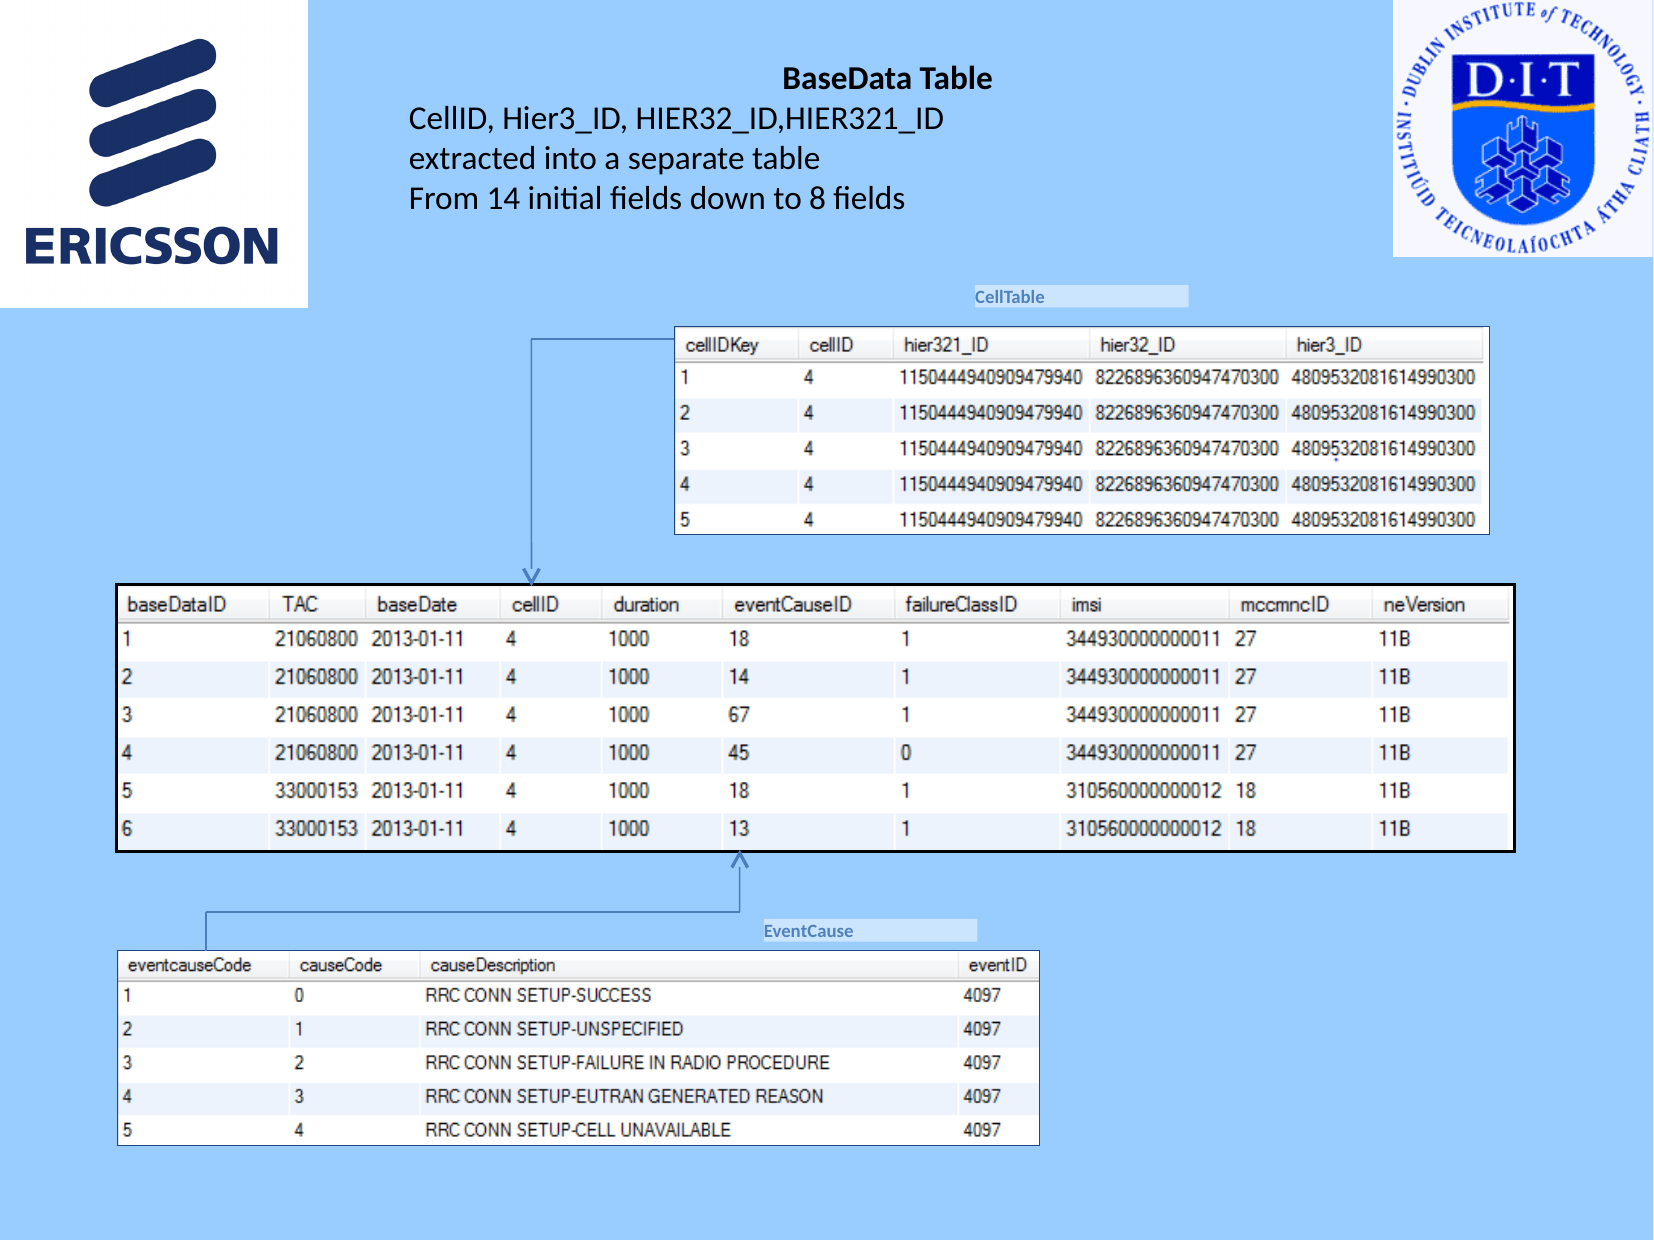

BaseData Table
CellID, Hier3_ID, HIER32_ID,HIER321_ID
extracted into a separate table
From 14 initial fields down to 8 fields
CellTable
EventCause